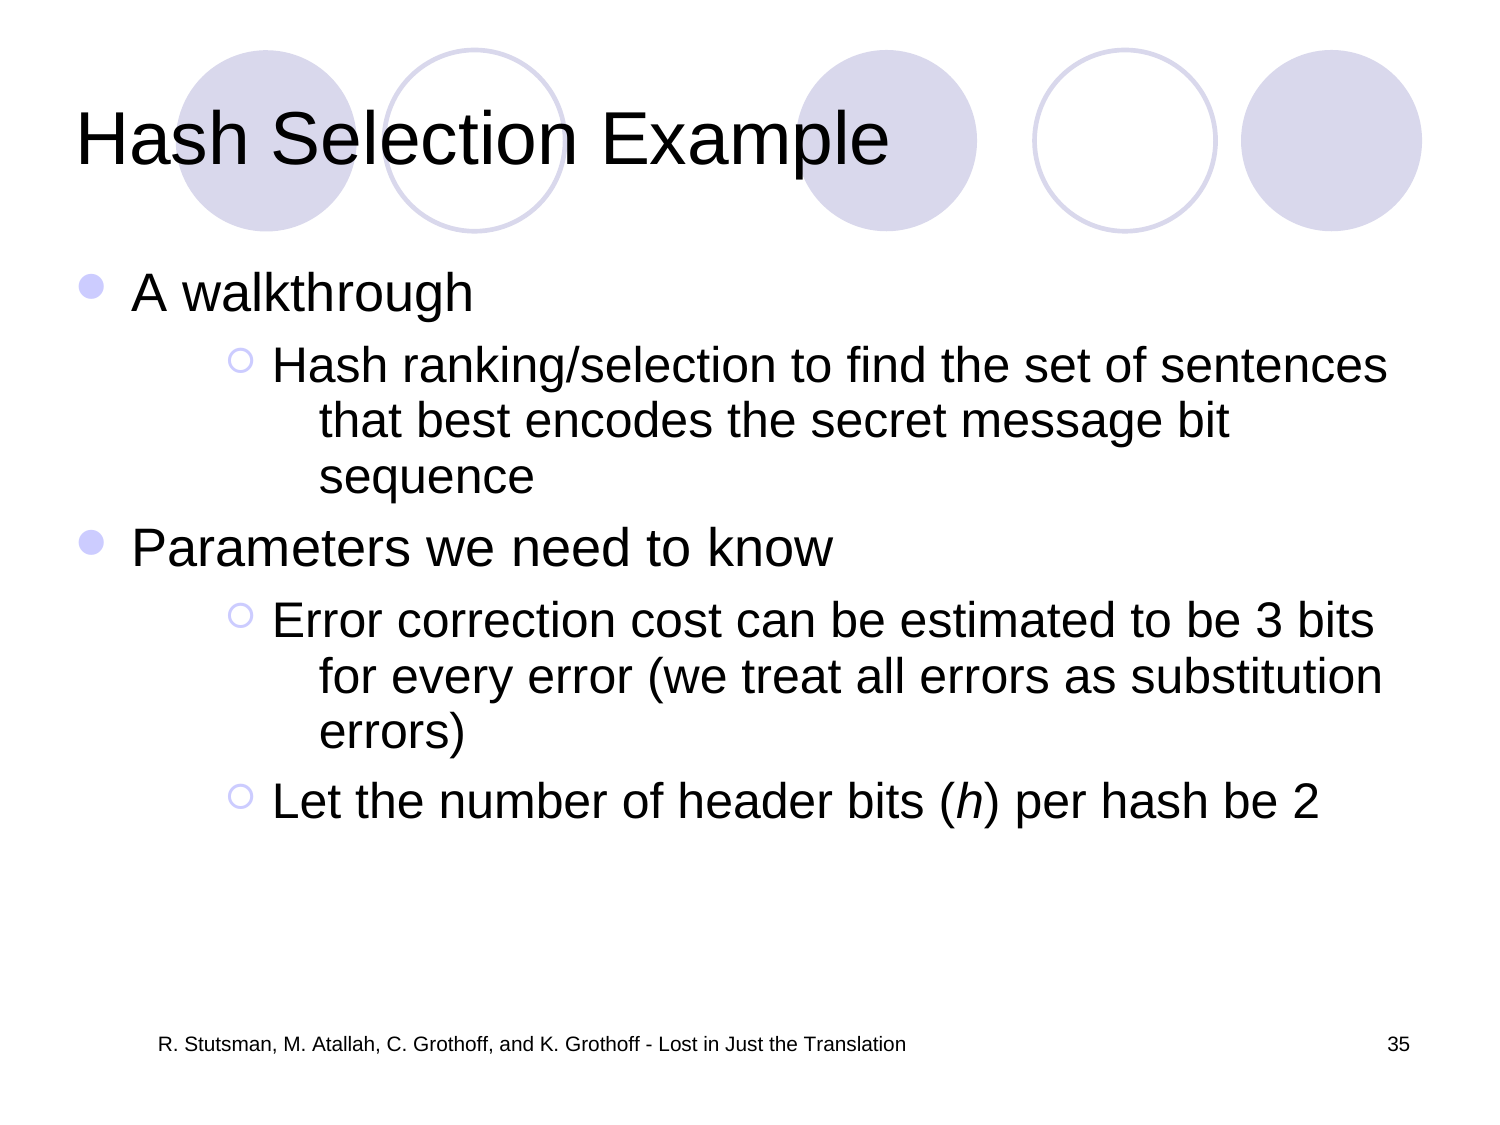

# Hash Selection Example
A walkthrough
Hash ranking/selection to find the set of sentences that best encodes the secret message bit sequence
Parameters we need to know
Error correction cost can be estimated to be 3 bits for every error (we treat all errors as substitution errors)
Let the number of header bits (h) per hash be 2
R. Stutsman, M. Atallah, C. Grothoff, and K. Grothoff - Lost in Just the Translation
35